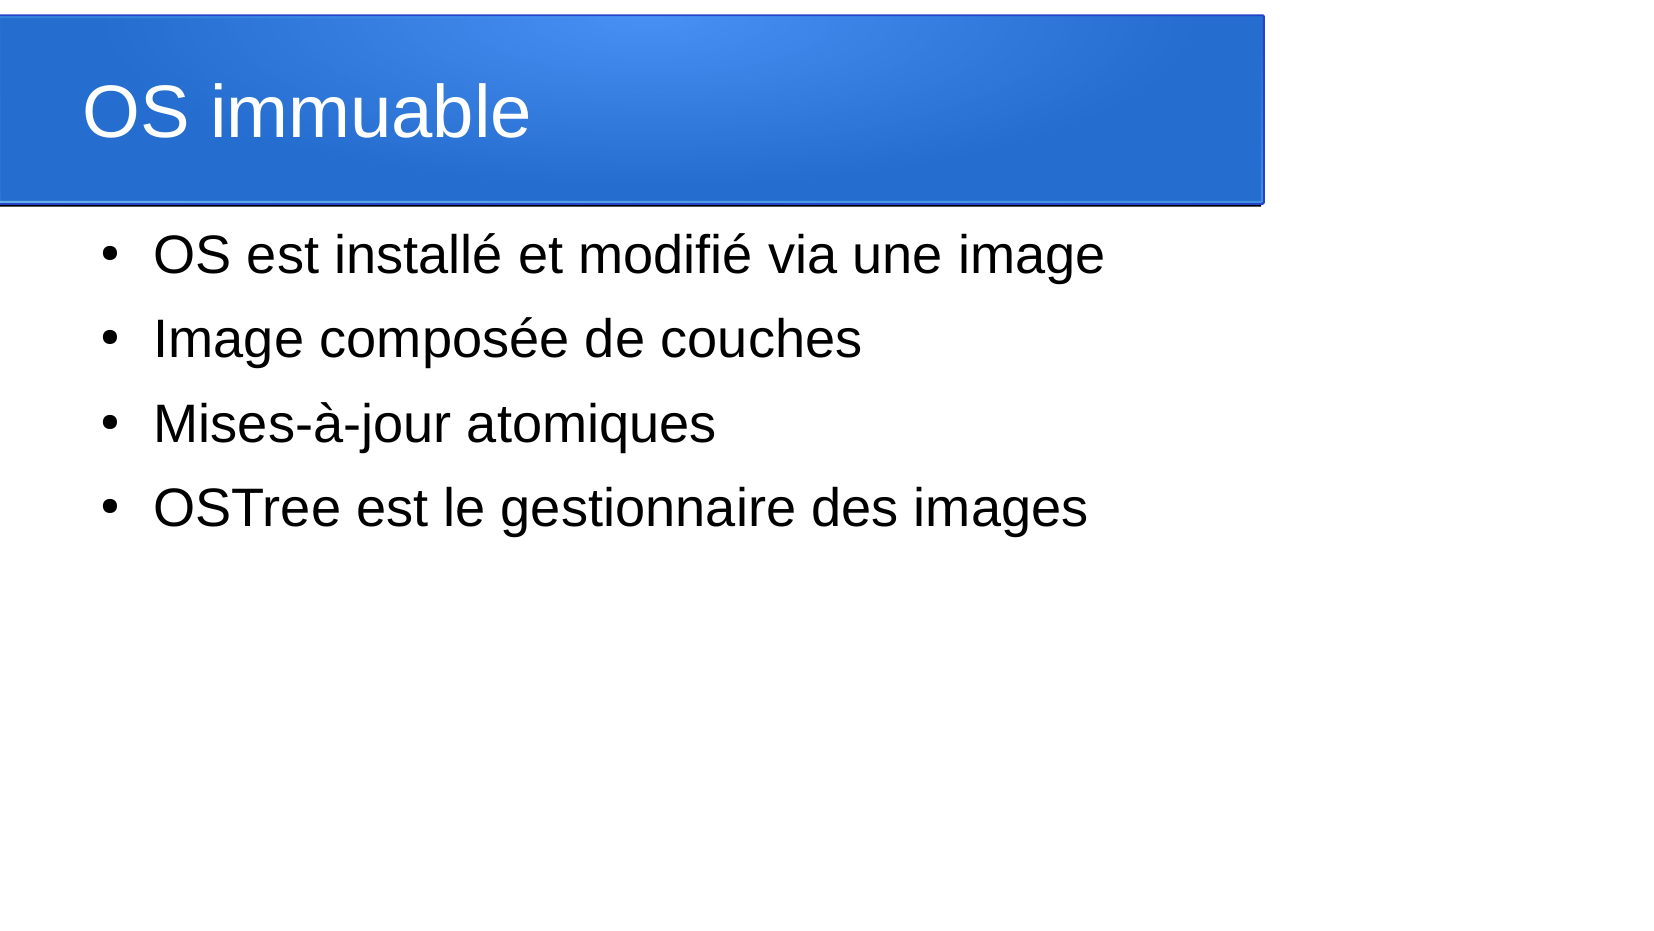

# OS immuable
OS est installé et modifié via une image
Image composée de couches
Mises-à-jour atomiques
OSTree est le gestionnaire des images